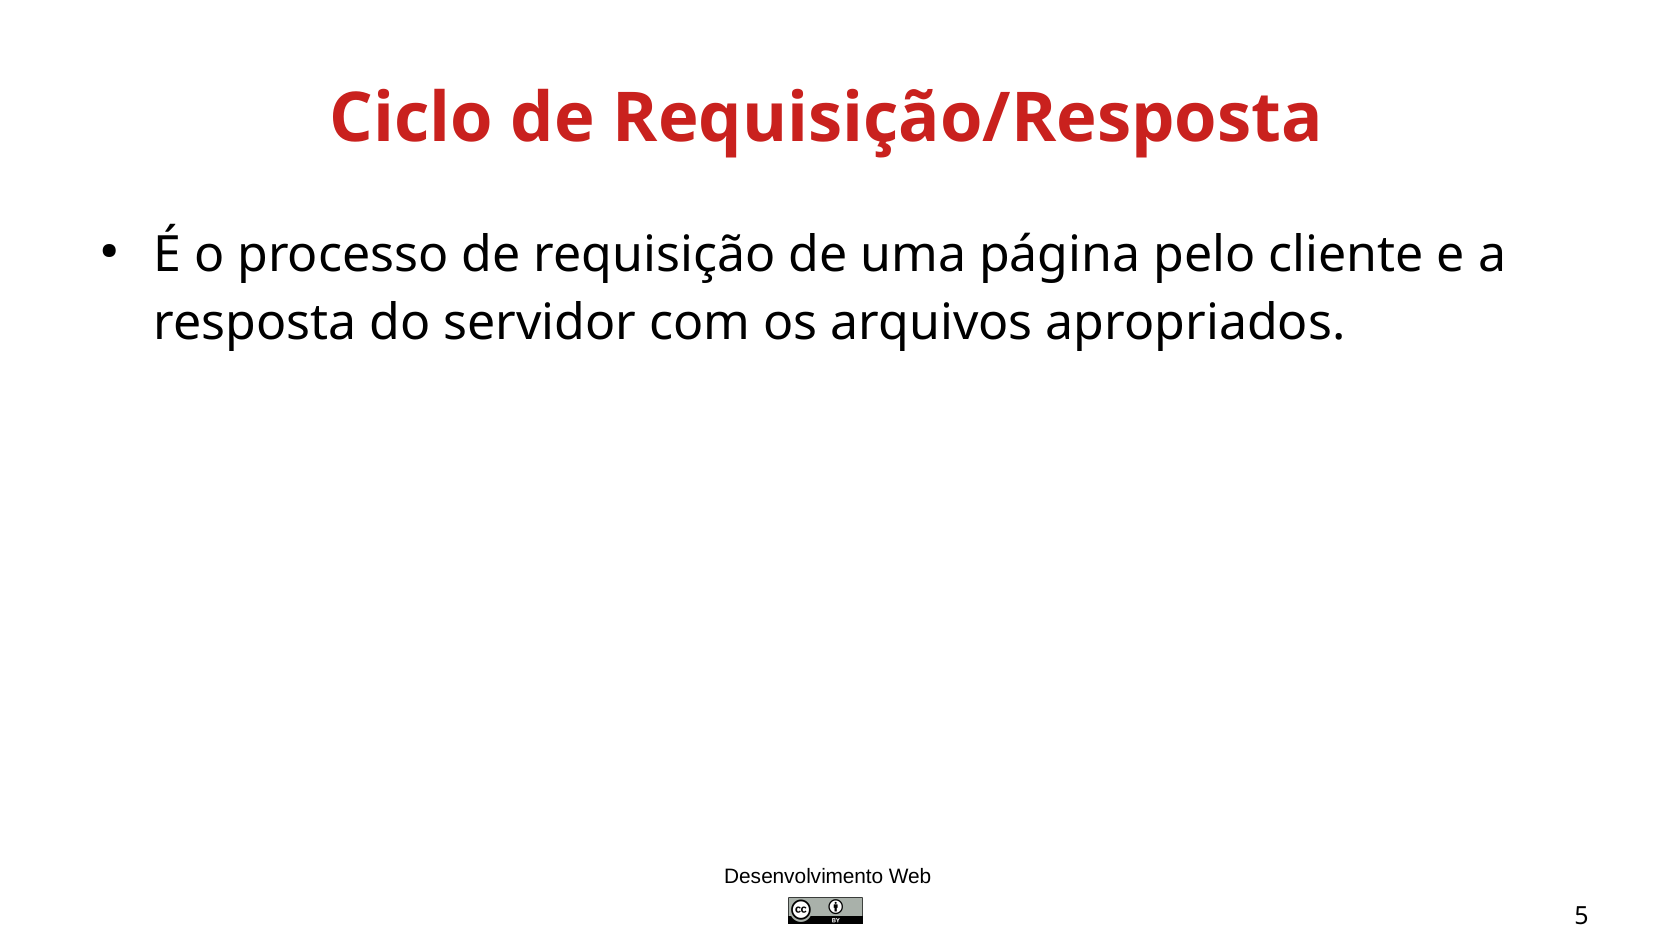

# Ciclo de Requisição/Resposta
É o processo de requisição de uma página pelo cliente e a resposta do servidor com os arquivos apropriados.
Desenvolvimento Web
5